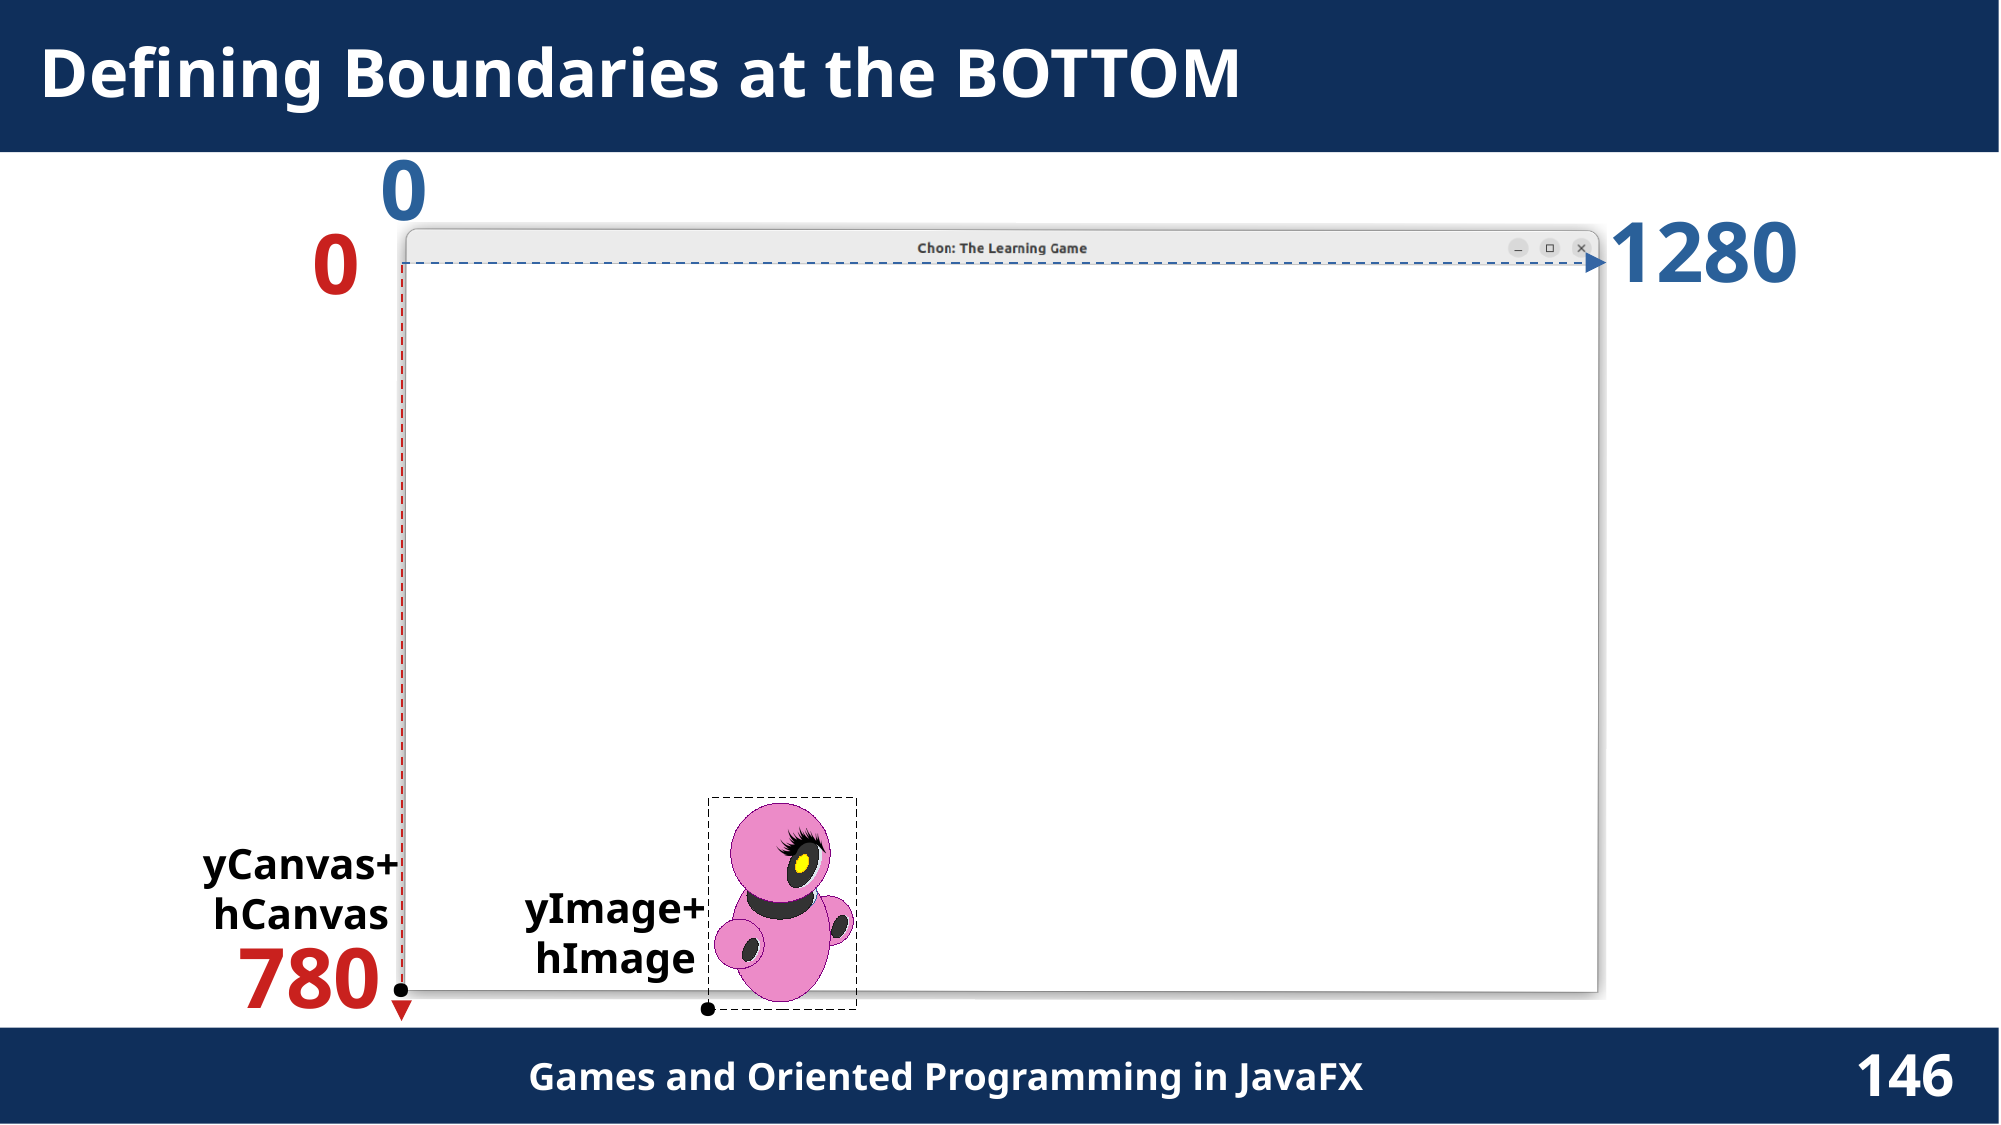

Defining Boundaries at the BOTTOM
0
1280
0
yCanvas+
hCanvas
yImage+
hImage
.
780
.